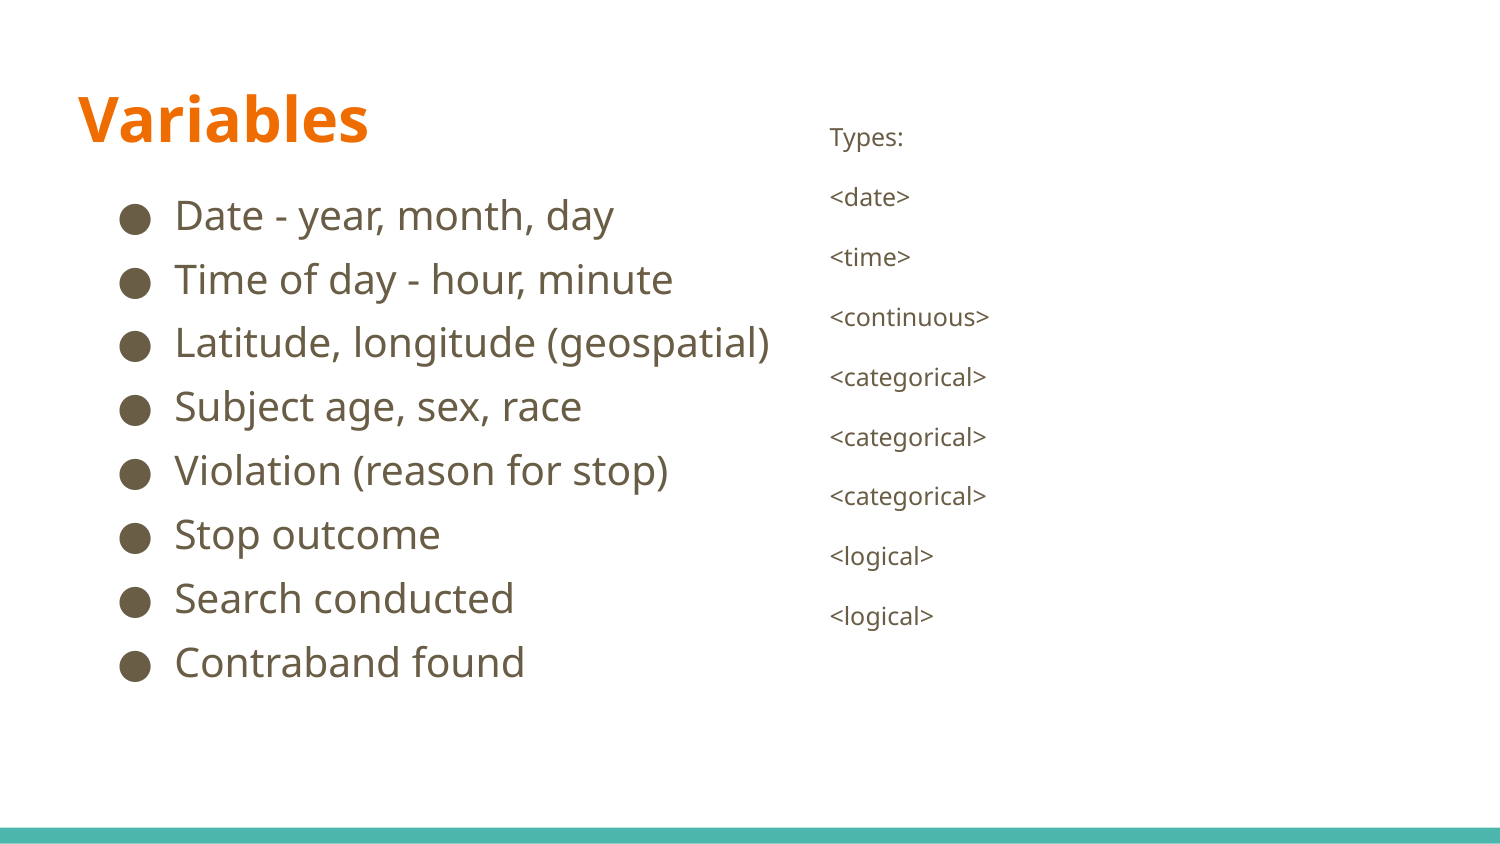

# Variables
Types:
<date>
<time>
<continuous>
<categorical>
<categorical>
<categorical>
<logical>
<logical>
Date - year, month, day
Time of day - hour, minute
Latitude, longitude (geospatial)
Subject age, sex, race
Violation (reason for stop)
Stop outcome
Search conducted
Contraband found